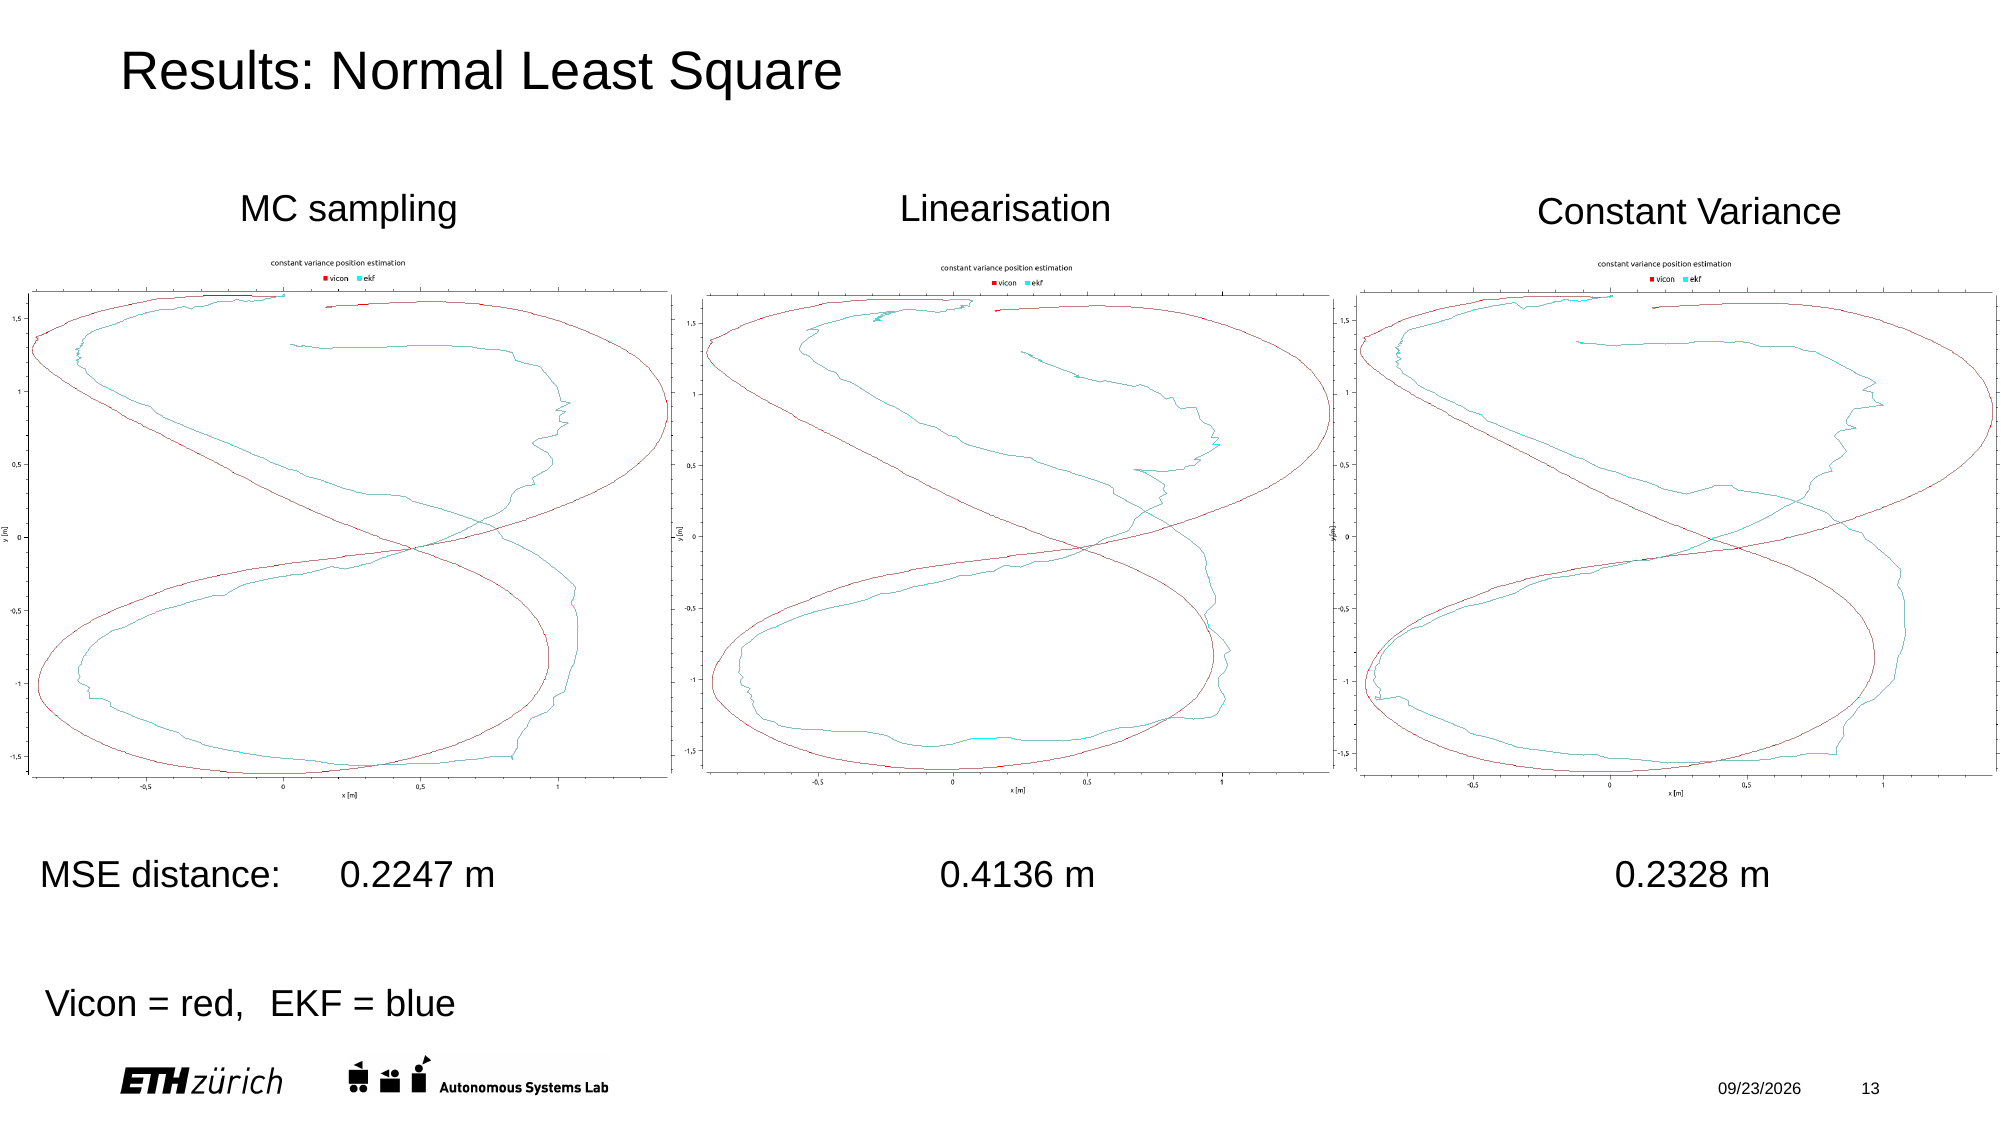

# Results: Normal Least Square
MC sampling
Linearisation
Constant Variance
MSE distance:	0.2247 m						0.4136 m							0.2328 m
Vicon = red,	EKF = blue